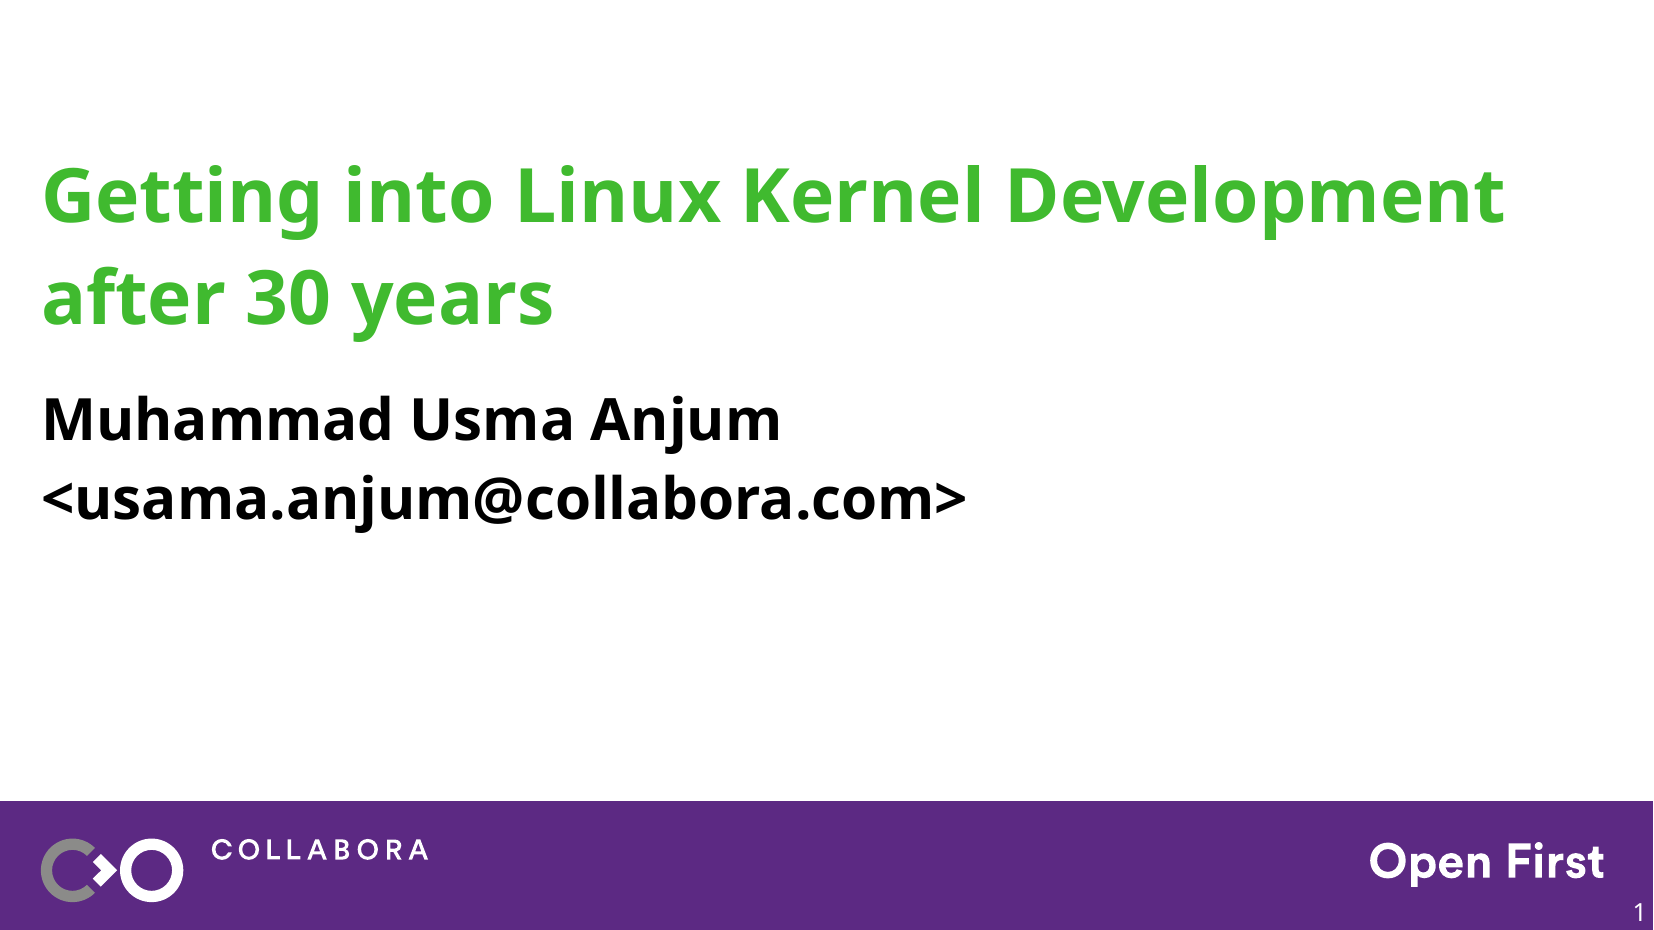

# Getting into Linux Kernel Development after 30 years
Muhammad Usma Anjum <usama.anjum@collabora.com>